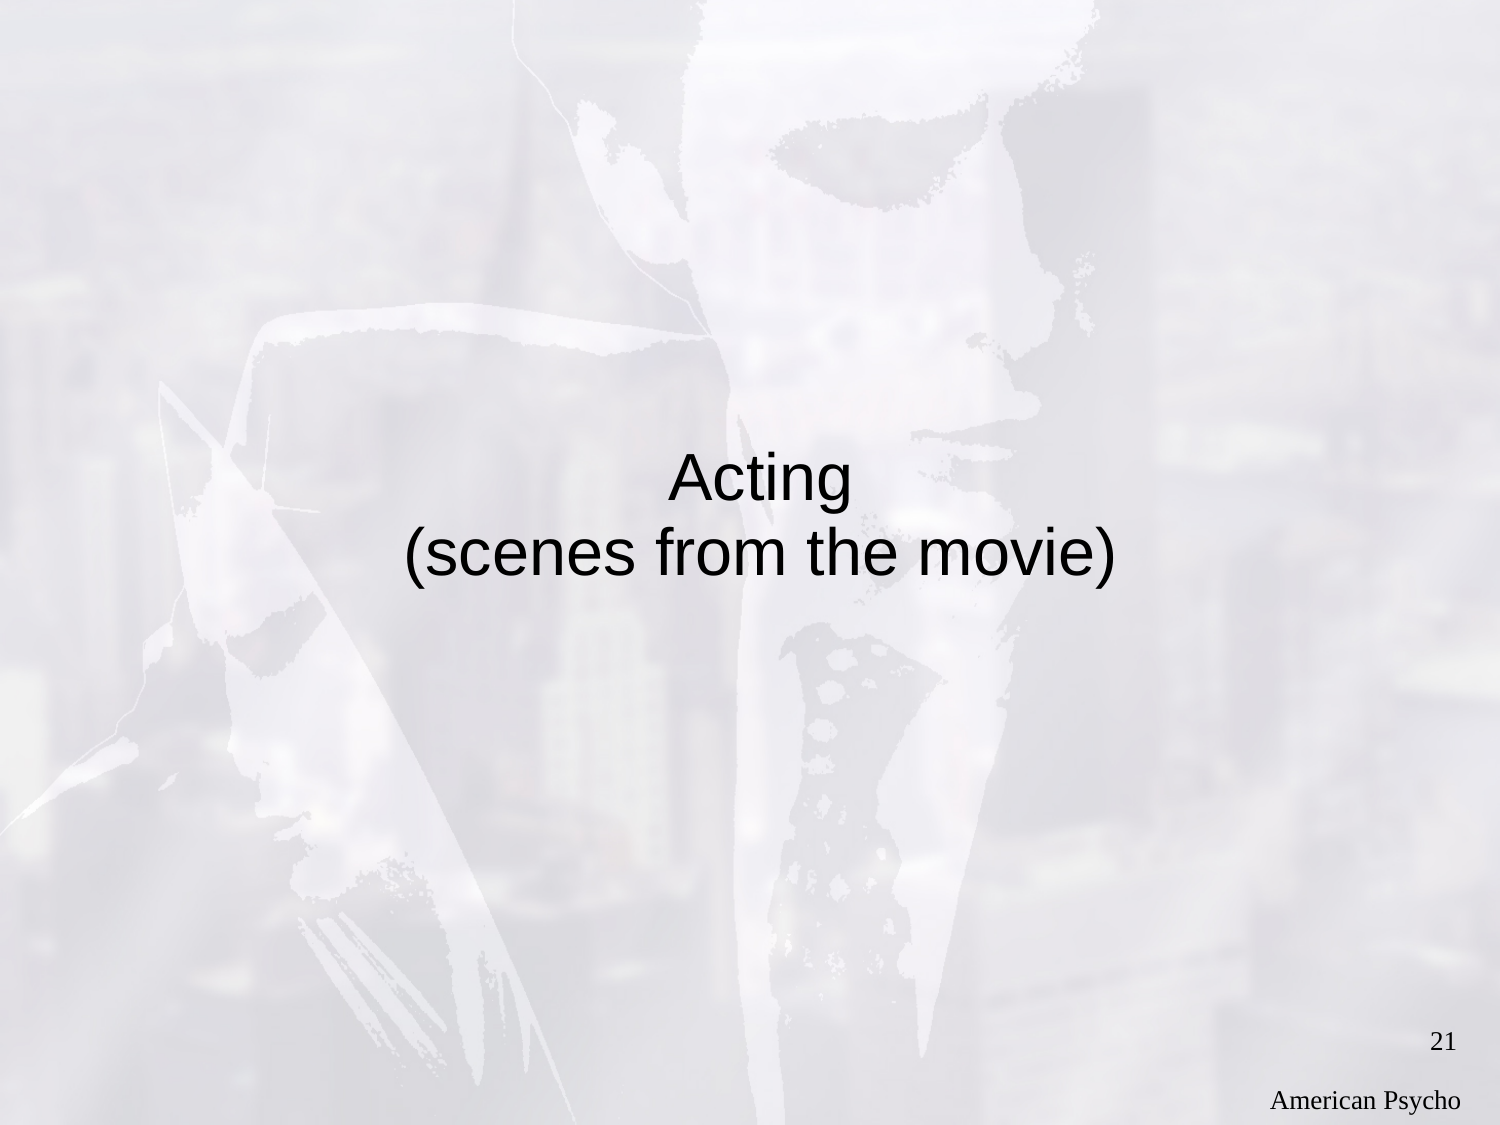

# Acting (scenes from the movie)
American Psycho
21